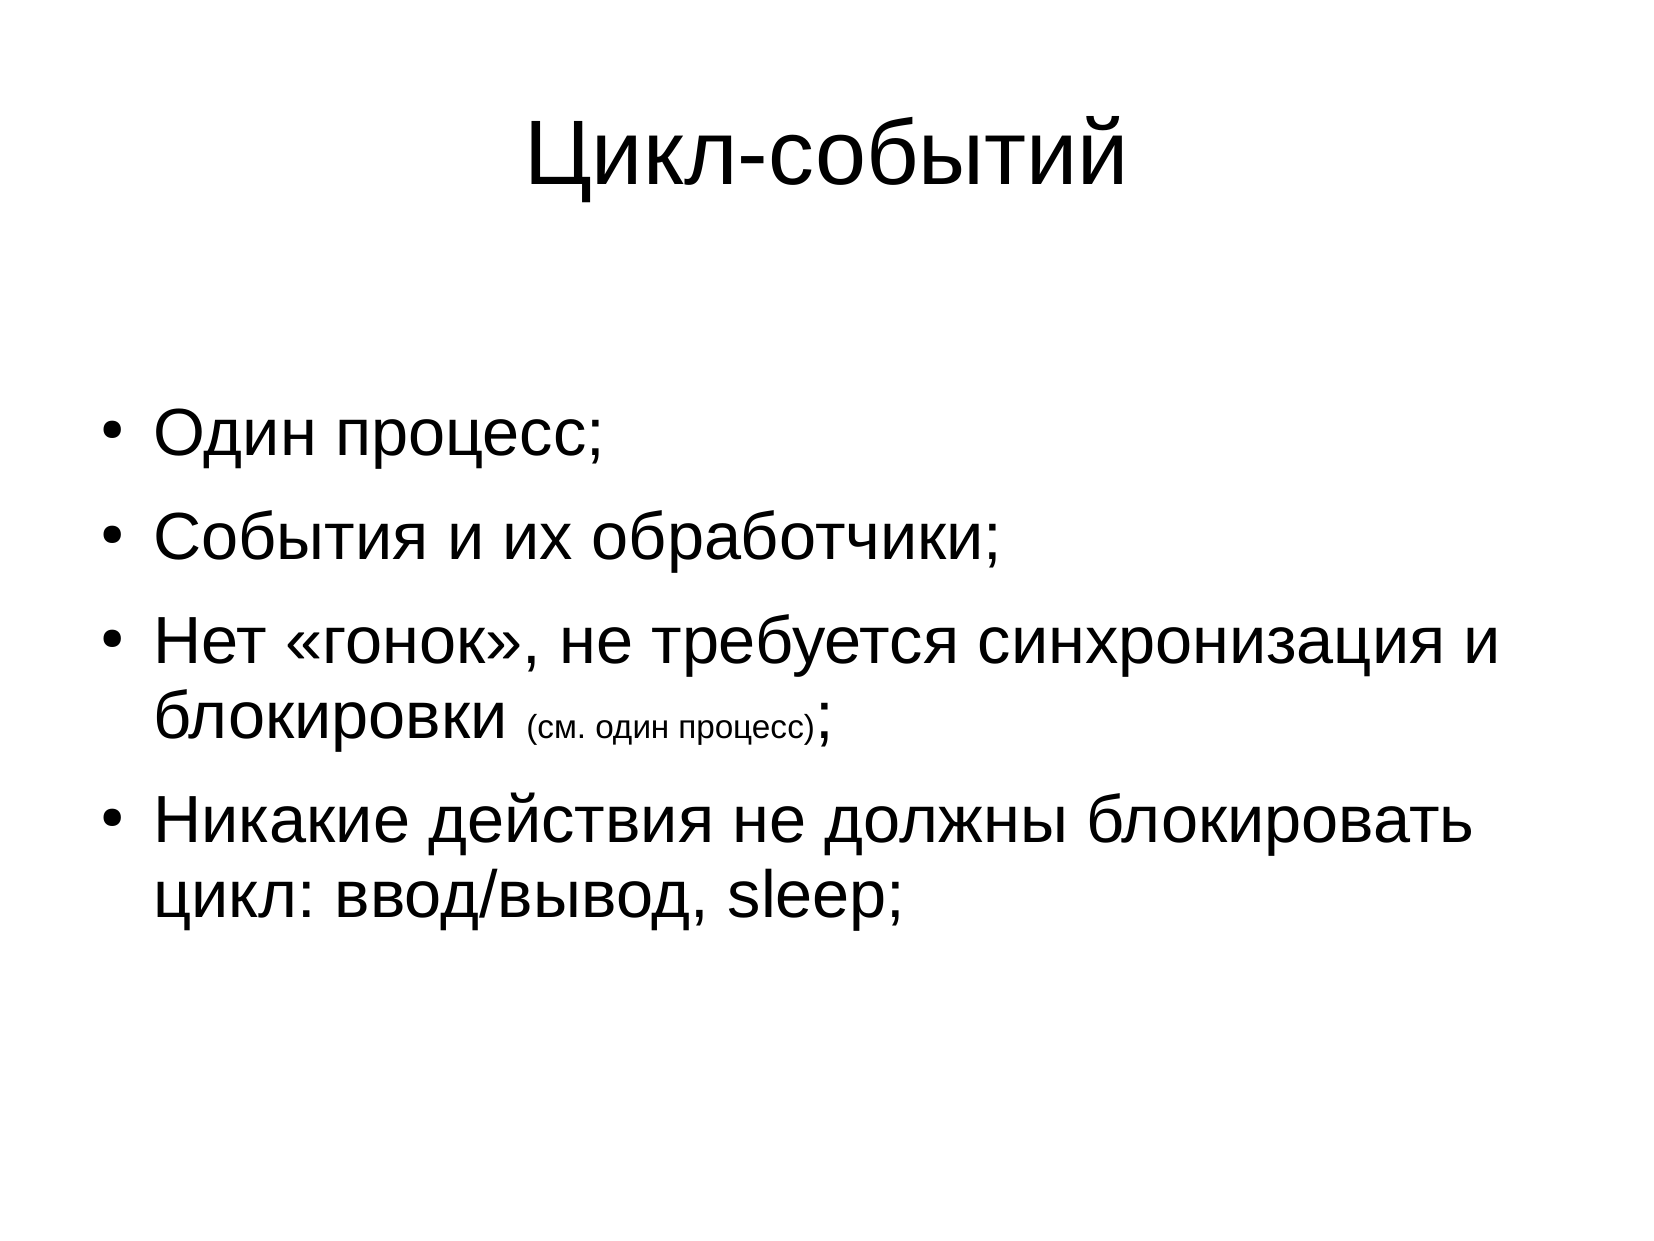

# Цикл-событий
Один процесс;
События и их обработчики;
Нет «гонок», не требуется синхронизация и блокировки (см. один процесс);
Никакие действия не должны блокировать цикл: ввод/вывод, sleep;